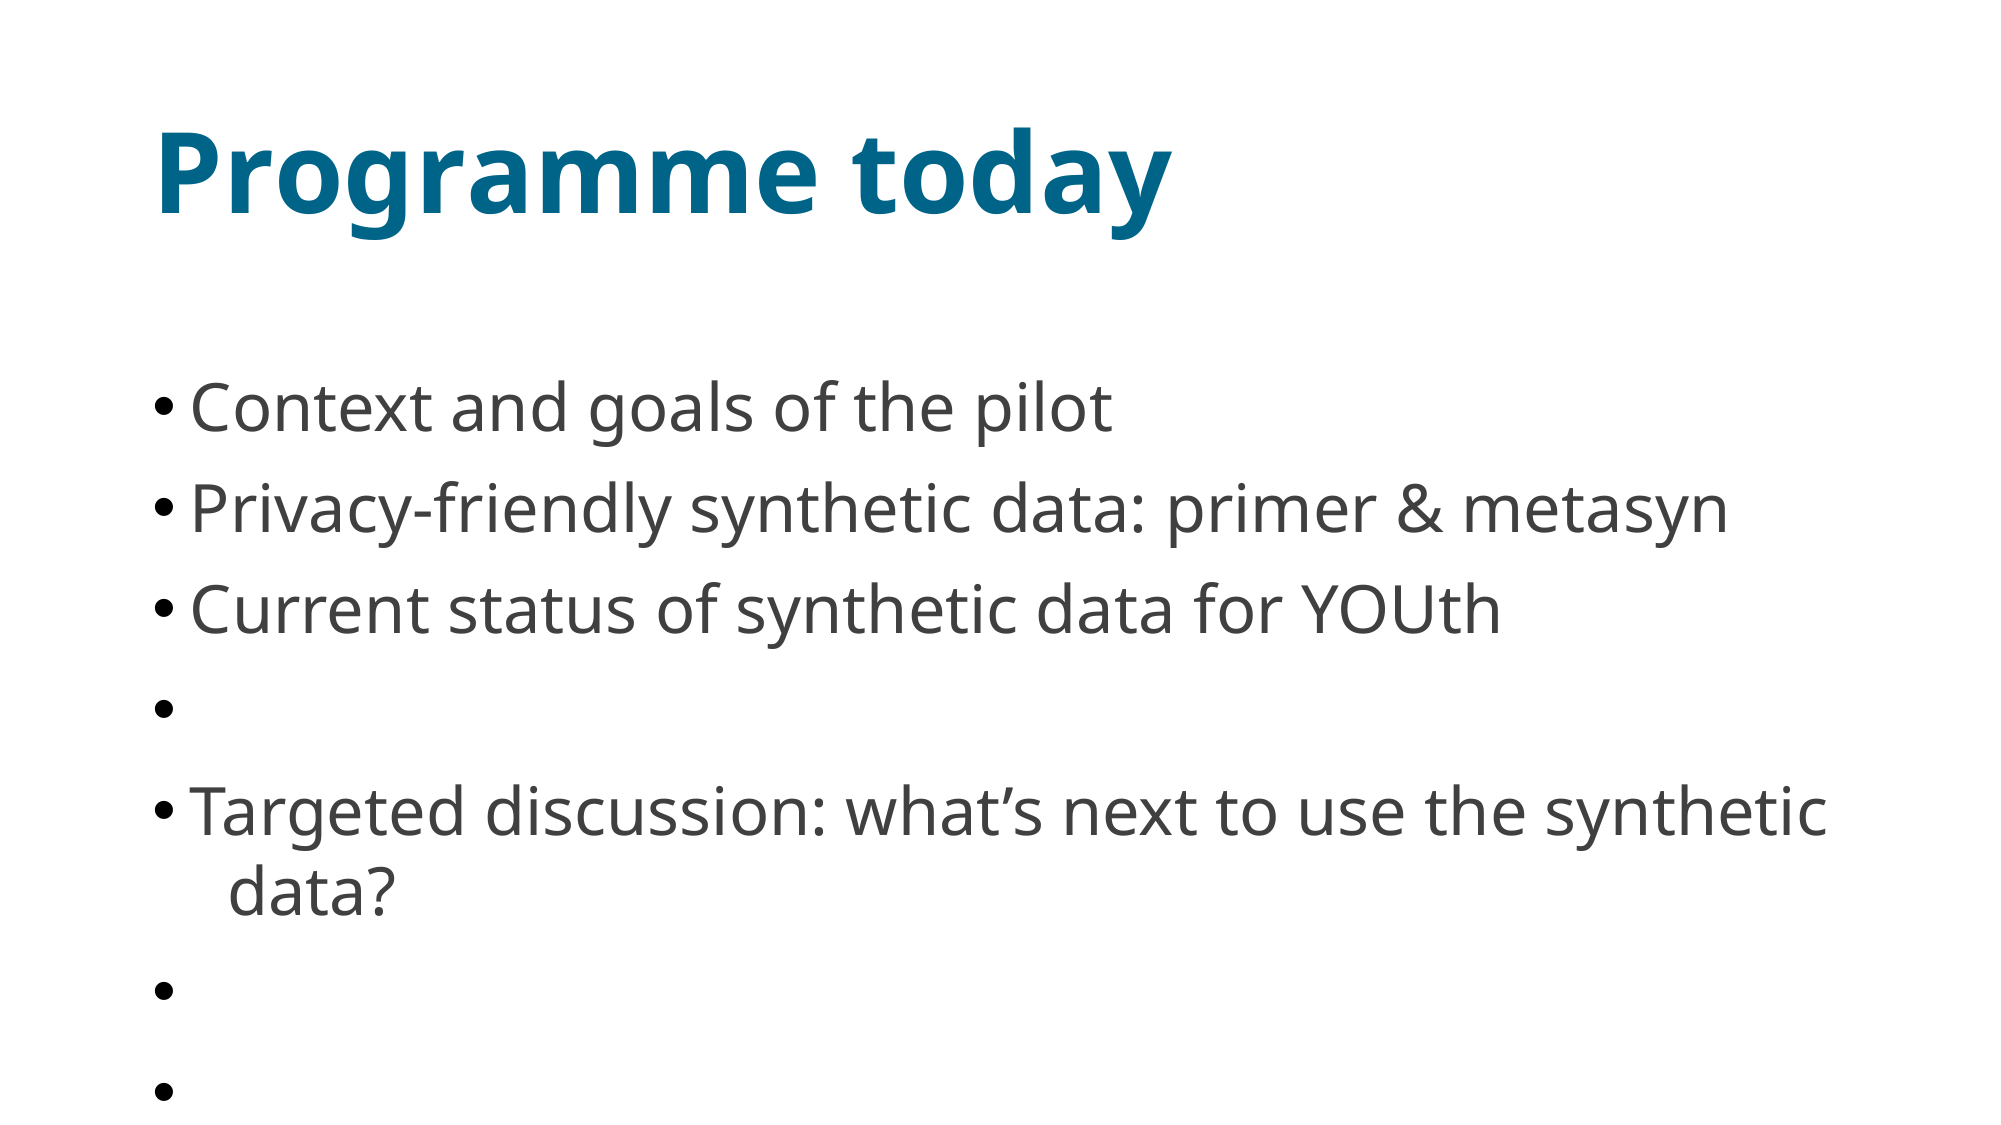

# Programme today
Context and goals of the pilot
Privacy-friendly synthetic data: primer & metasyn
Current status of synthetic data for YOUth
Targeted discussion: what’s next to use the synthetic data?